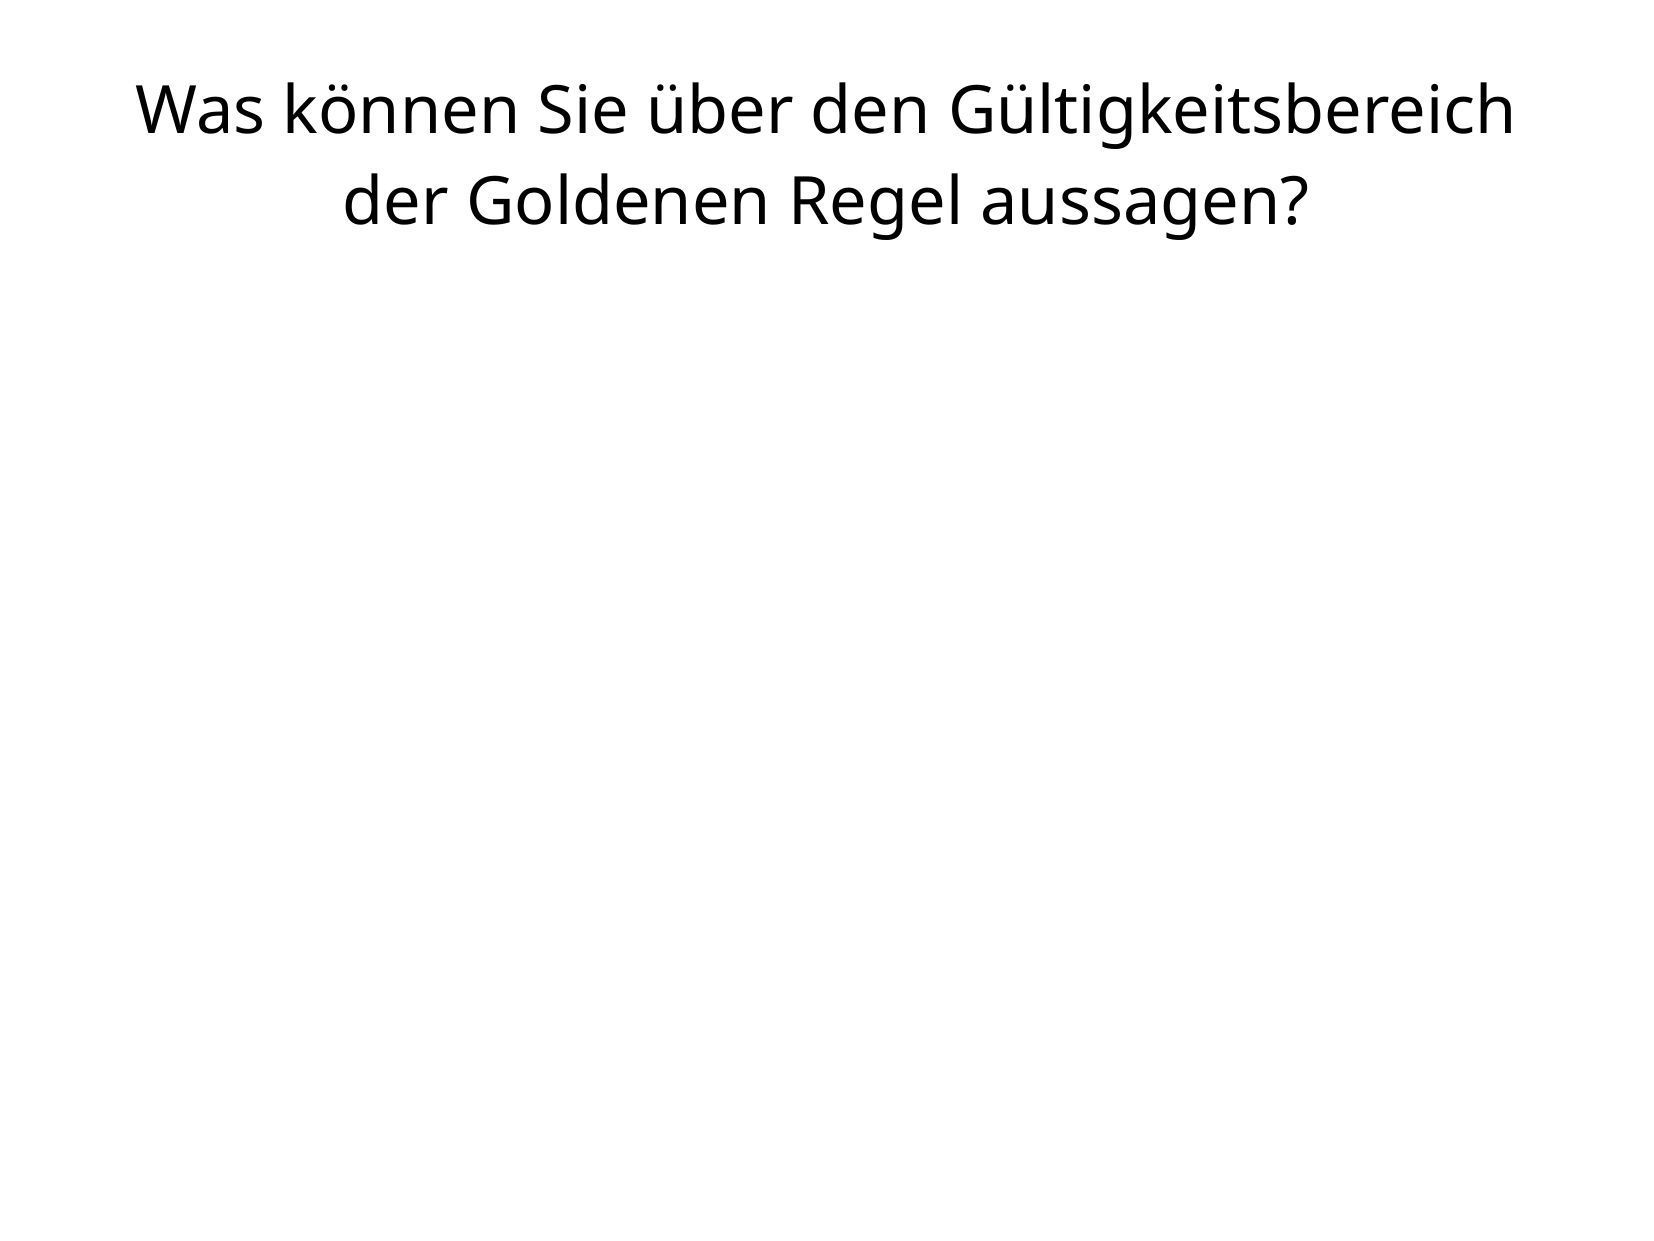

# Was können Sie über den Gültigkeitsbereich der Goldenen Regel aussagen?